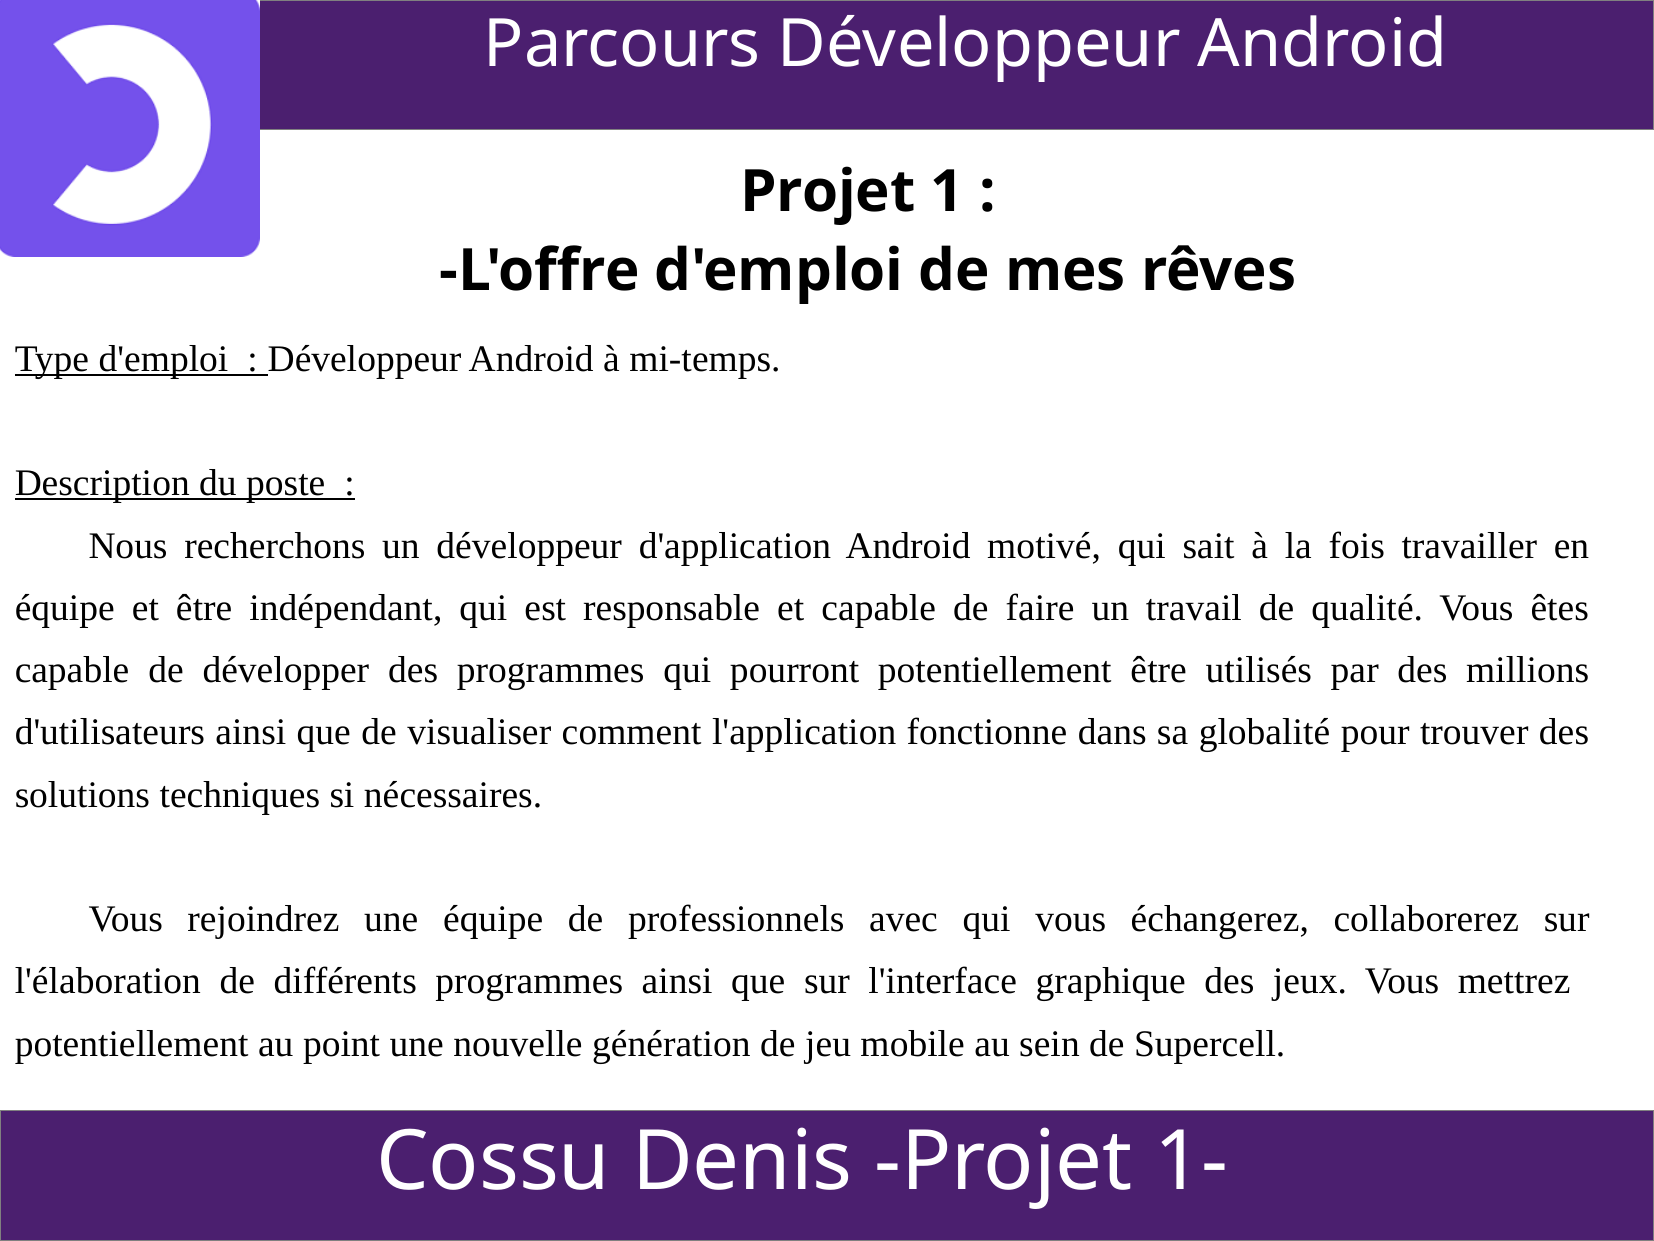

Projet 1 :
-L'offre d'emploi de mes rêves
Type d'emploi  : Développeur Android à mi-temps.
Description du poste  :
	Nous recherchons un développeur d'application Android motivé, qui sait à la fois travailler en équipe et être indépendant, qui est responsable et capable de faire un travail de qualité. Vous êtes capable de développer des programmes qui pourront potentiellement être utilisés par des millions d'utilisateurs ainsi que de visualiser comment l'application fonctionne dans sa globalité pour trouver des solutions techniques si nécessaires.
	Vous rejoindrez une équipe de professionnels avec qui vous échangerez, collaborerez sur l'élaboration de différents programmes ainsi que sur l'interface graphique des jeux. Vous mettrez potentiellement au point une nouvelle génération de jeu mobile au sein de Supercell.